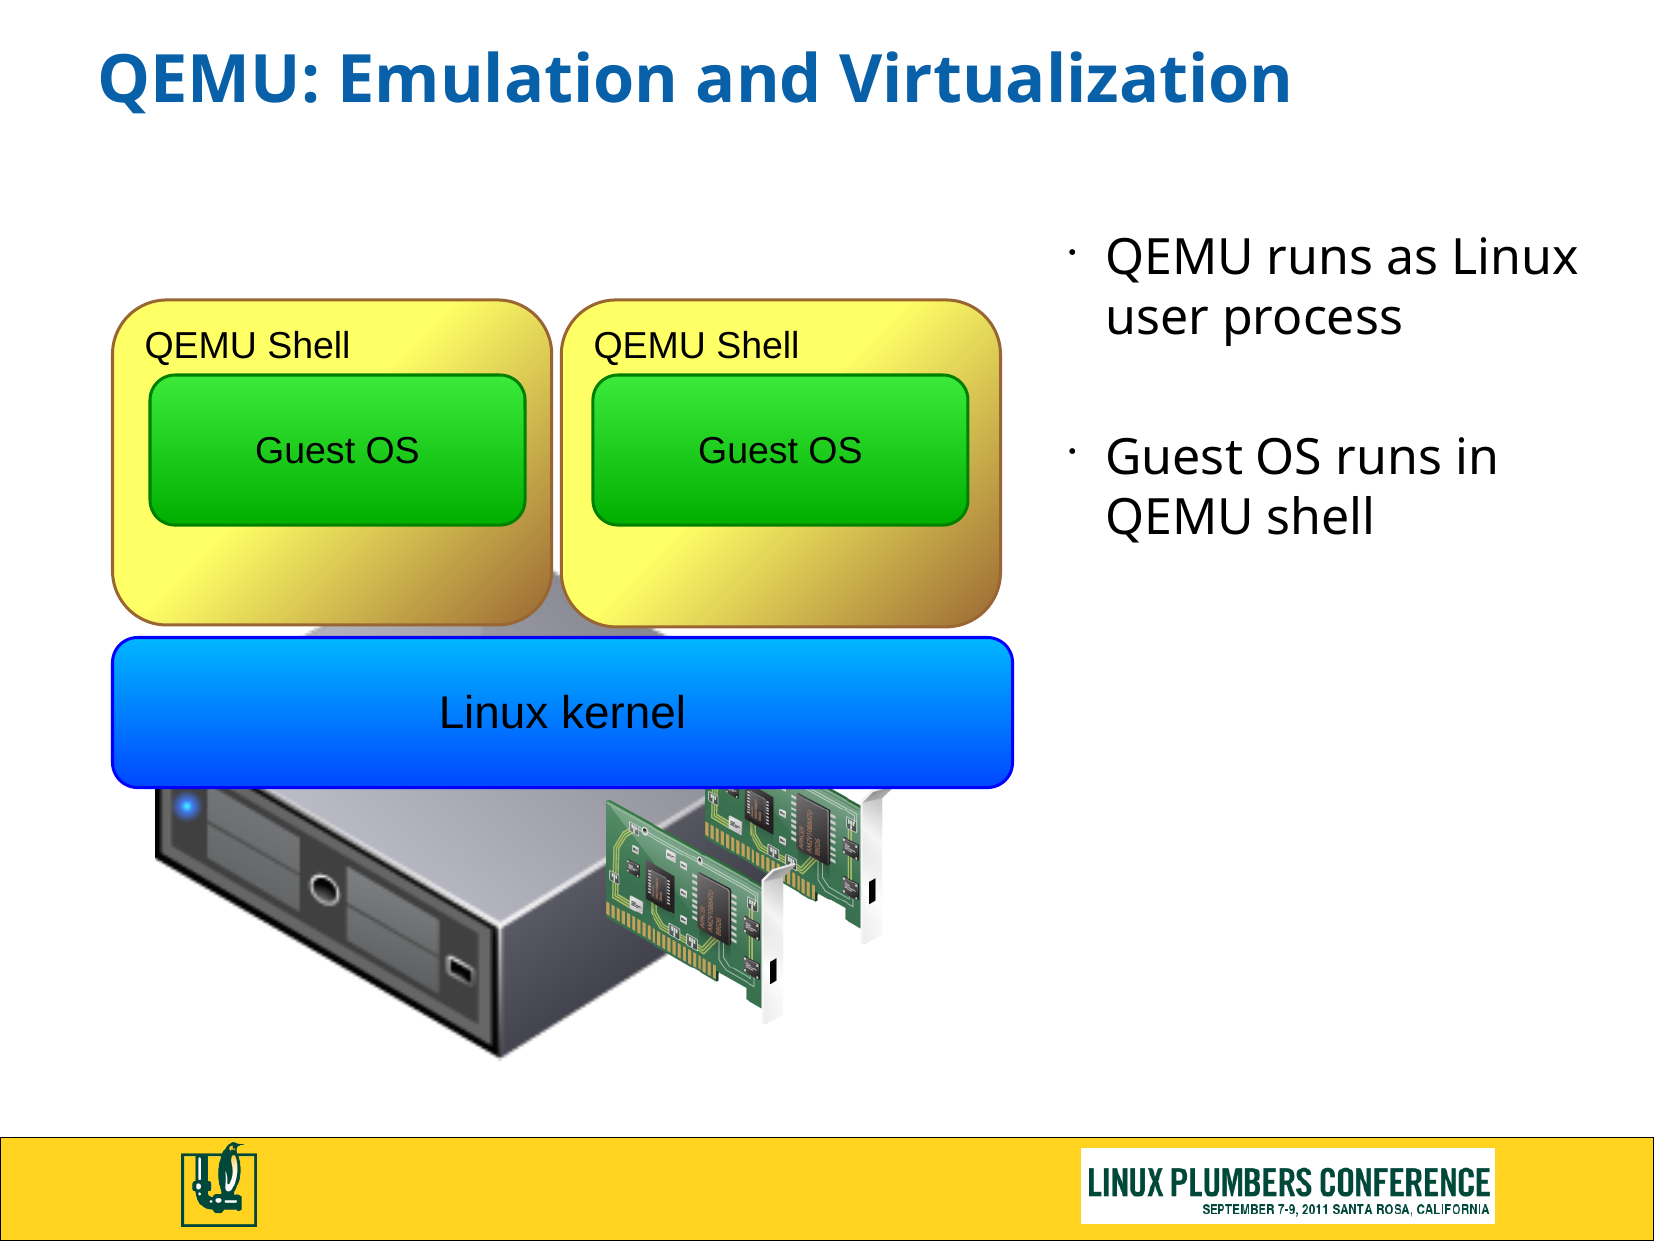

# QEMU: Emulation and Virtualization
QEMU runs as Linux user process
Guest OS runs in QEMU shell
QEMU Shell
QEMU Shell
Guest OS
Guest OS
Linux kernel